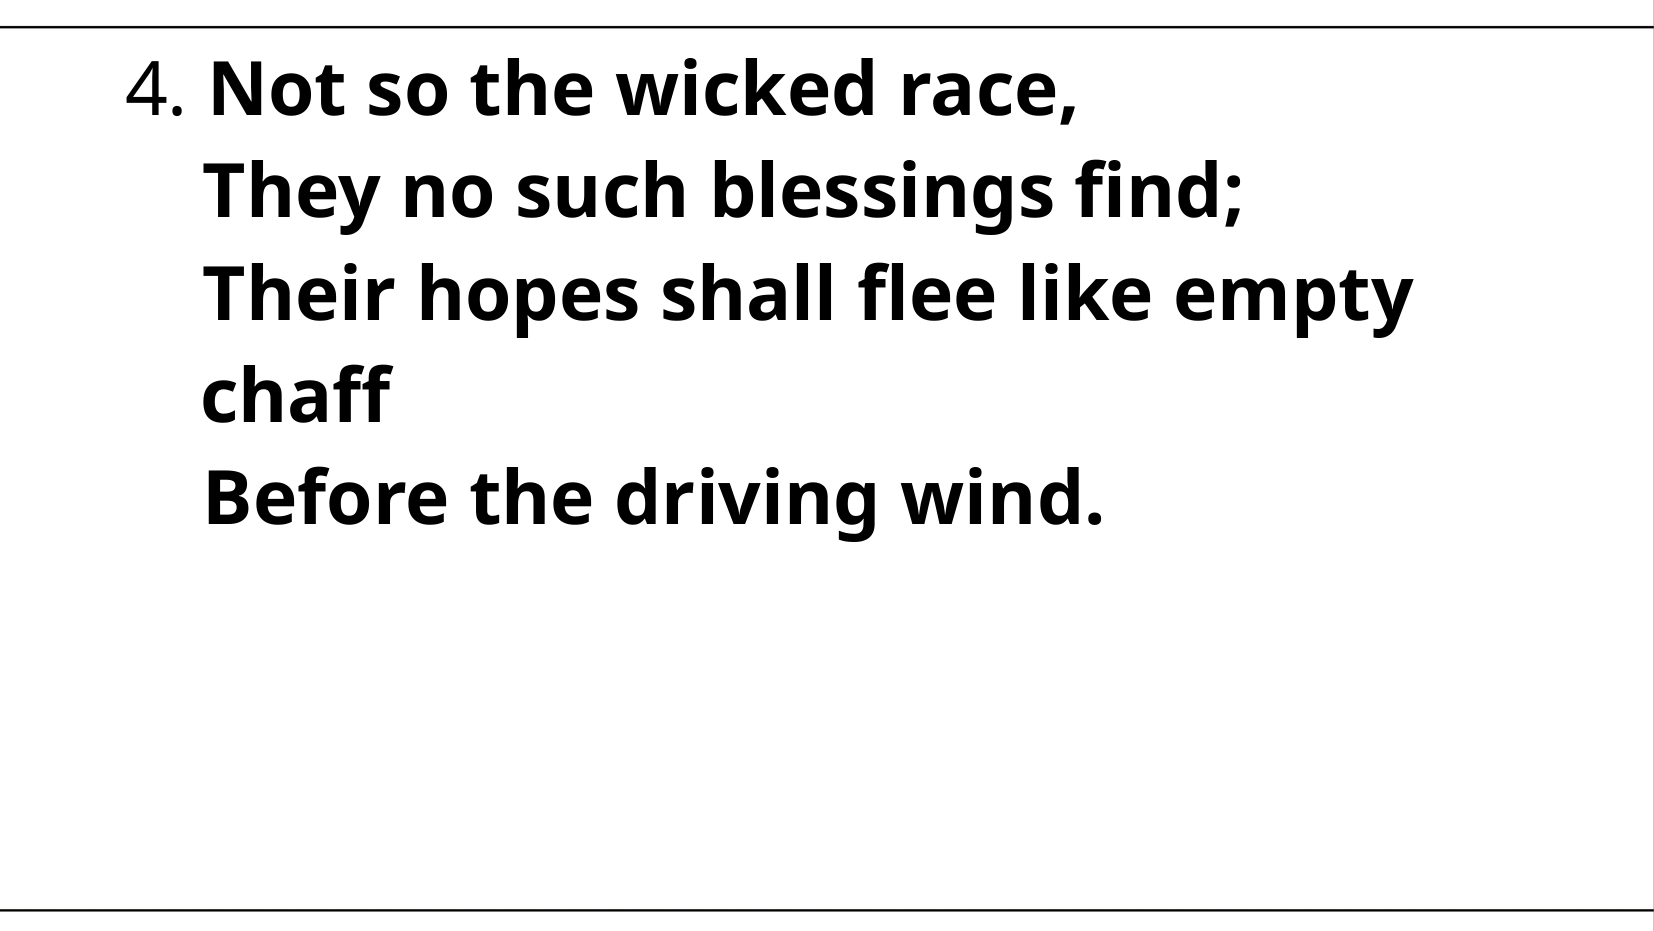

4. Not so the wicked race,
 They no such blessings find;
 Their hopes shall flee like empty chaff
 Before the driving wind.